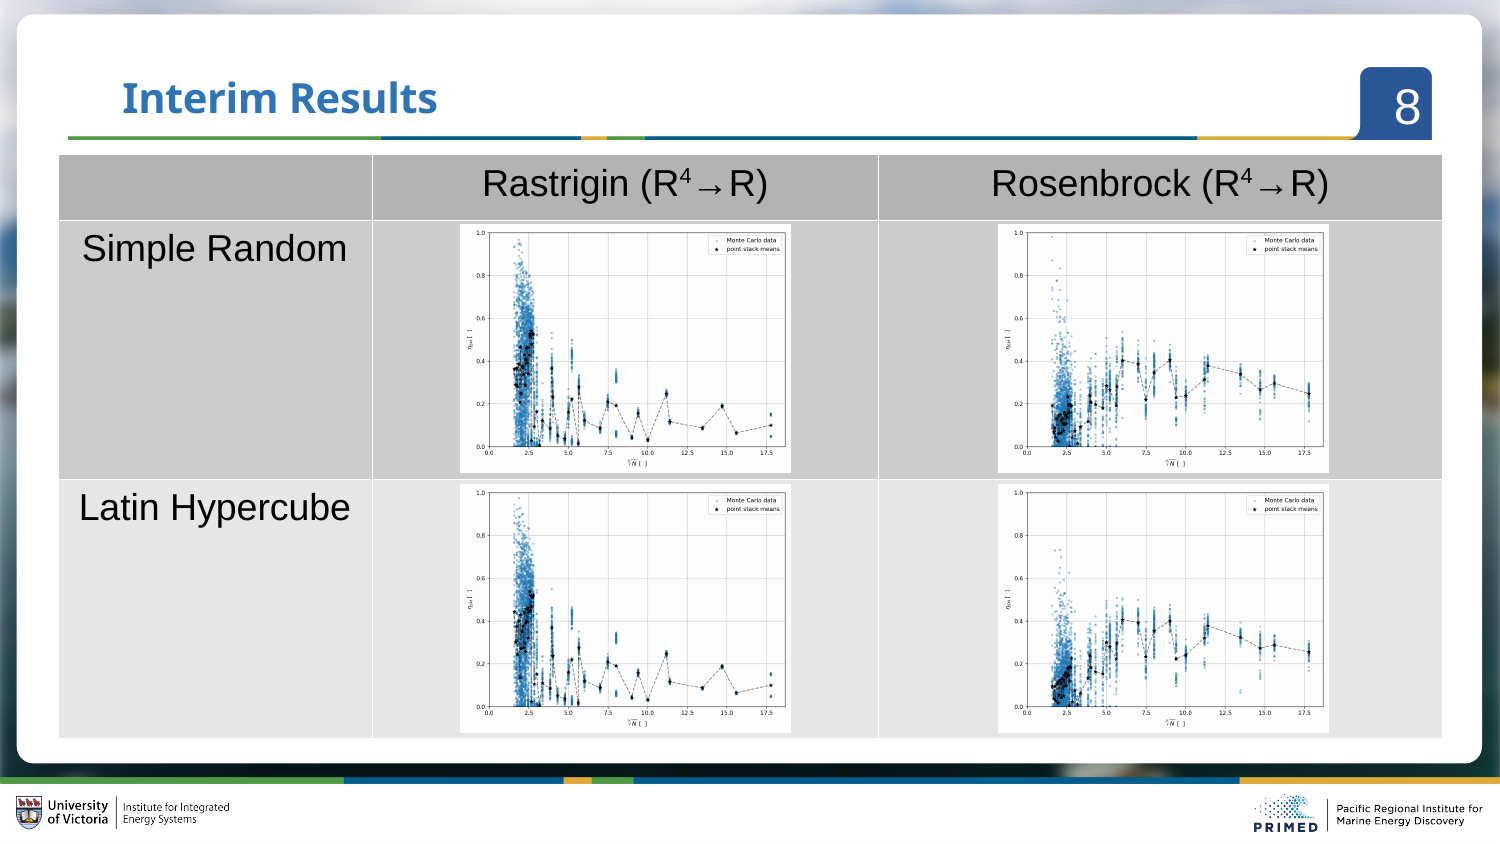

# Interim Results
| | Rastrigin (R4→R) | Rosenbrock (R4→R) |
| --- | --- | --- |
| Simple Random | | |
| Latin Hypercube | | |